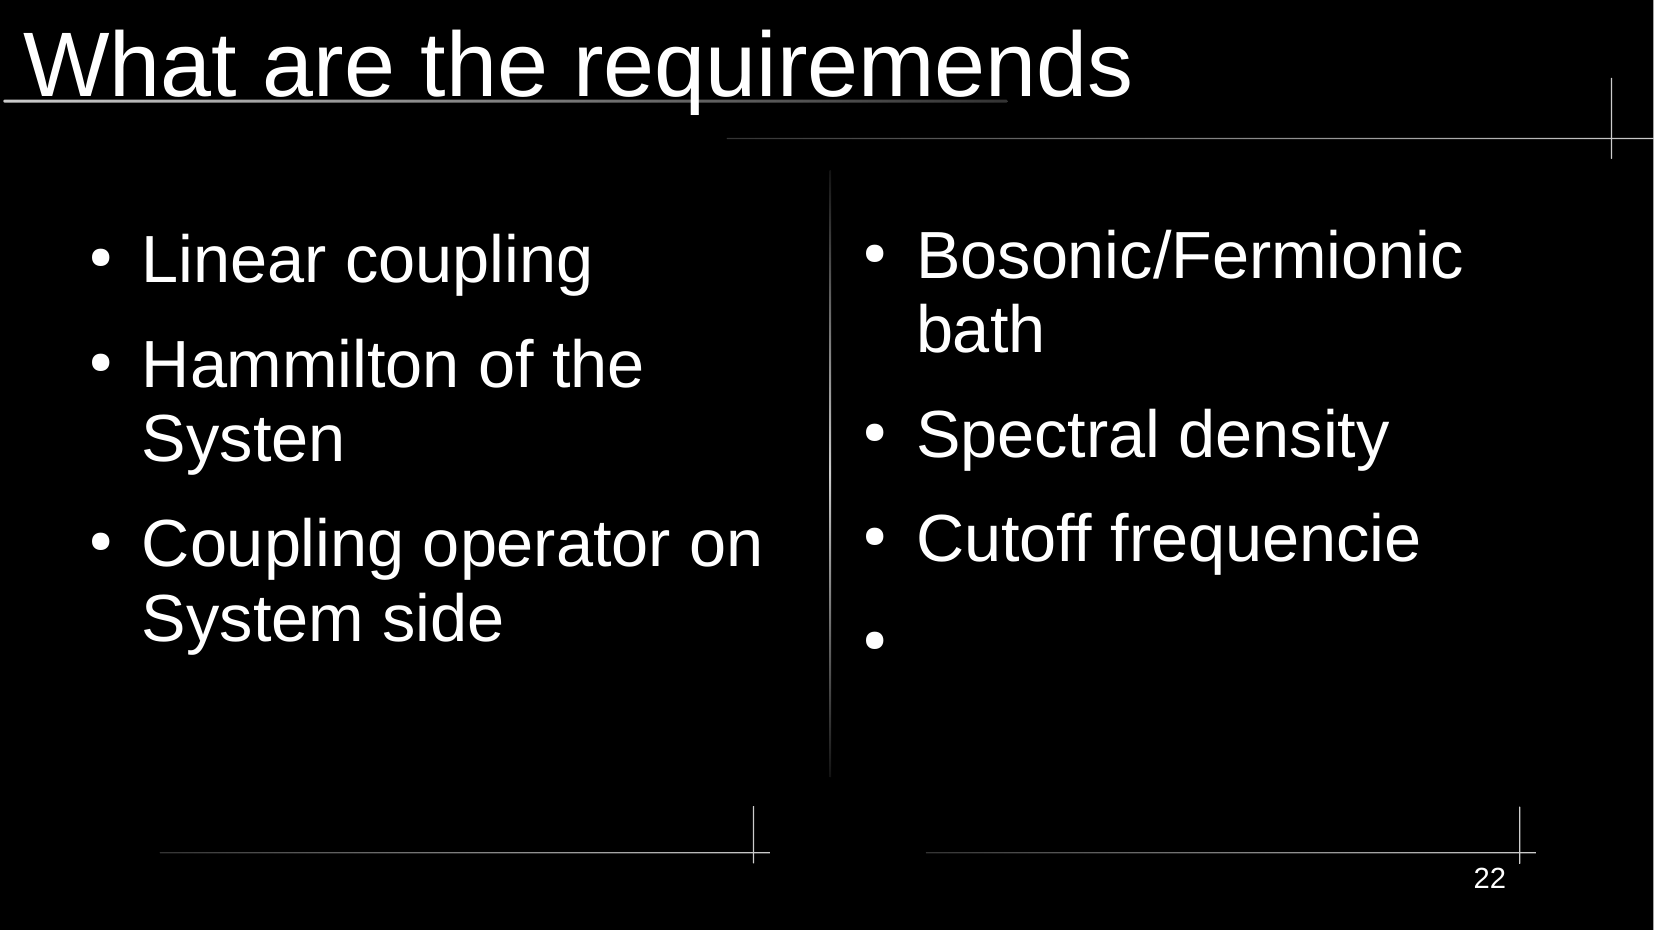

# What are the requiremends
Linear coupling
Hammilton of the Systen
Coupling operator on System side
Bosonic/Fermionic bath
Spectral density
Cutoff frequencie
22